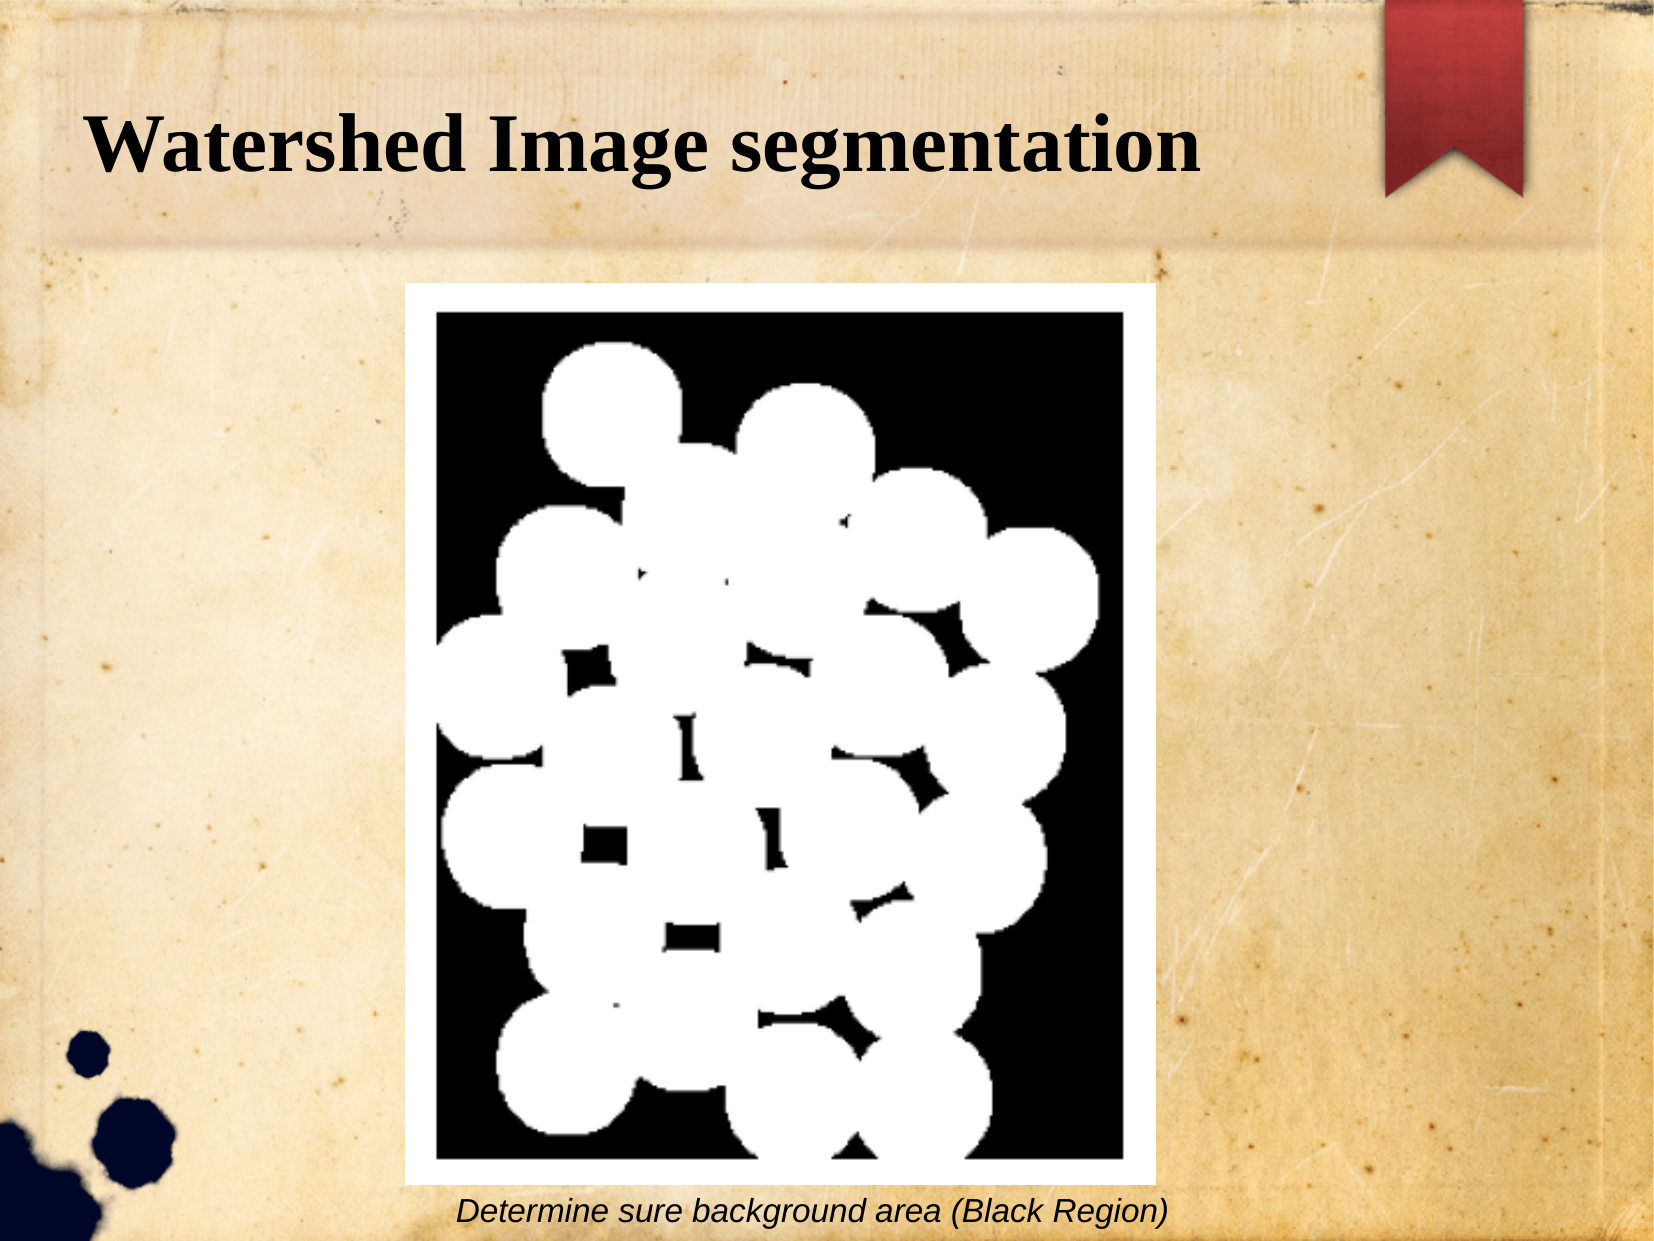

# Watershed Image segmentation
Determine sure background area (Black Region)